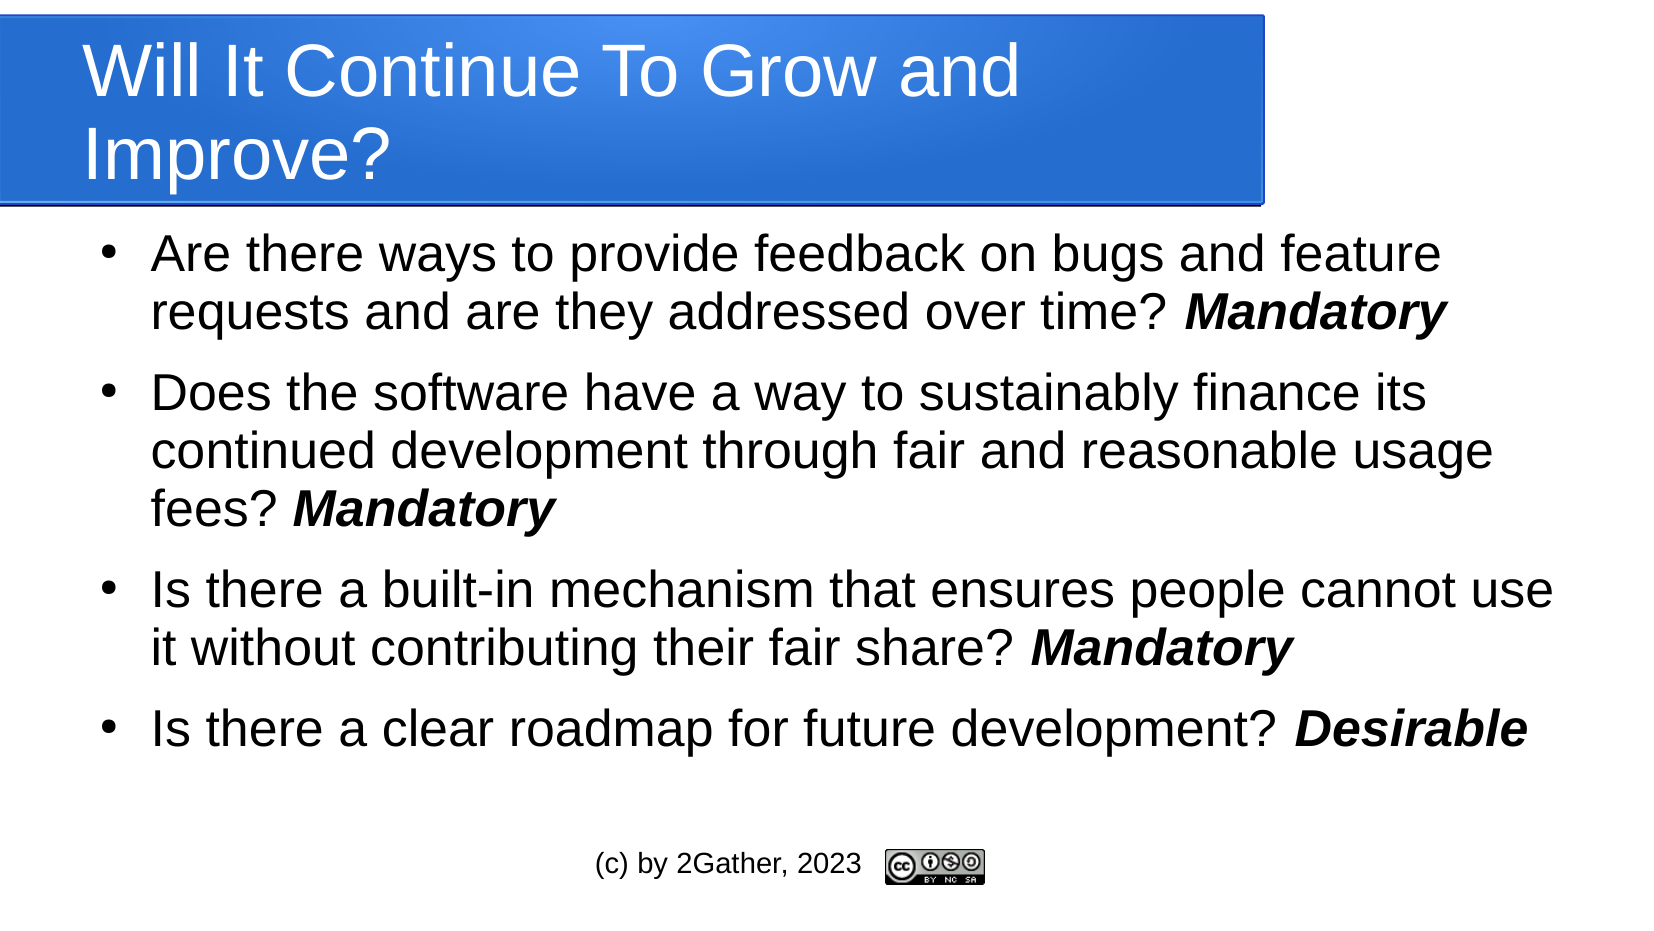

# Will It Continue To Grow and Improve?
Are there ways to provide feedback on bugs and feature requests and are they addressed over time? Mandatory
Does the software have a way to sustainably finance its continued development through fair and reasonable usage fees? Mandatory
Is there a built-in mechanism that ensures people cannot use it without contributing their fair share? Mandatory
Is there a clear roadmap for future development? Desirable